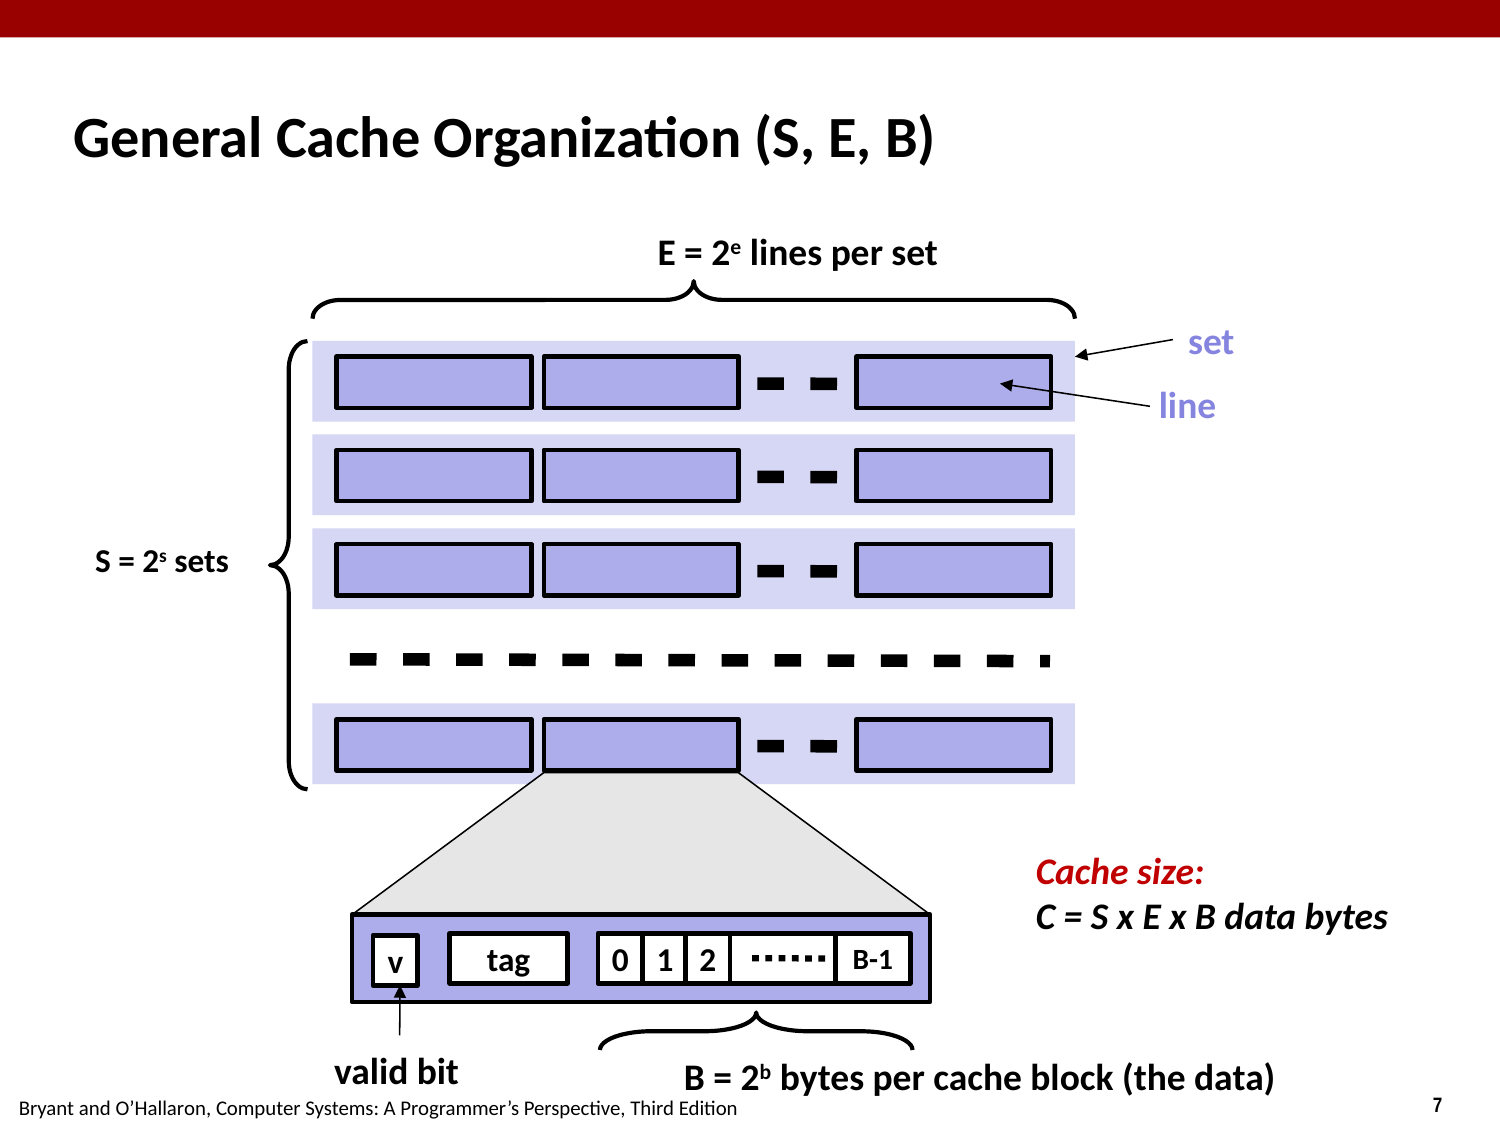

# General Cache Organization (S, E, B)
E = 2e lines per set
set
line
S = 2s sets
Cache size:
C = S x E x B data bytes
tag
0
1
2
B-1
v
valid bit
B = 2b bytes per cache block (the data)